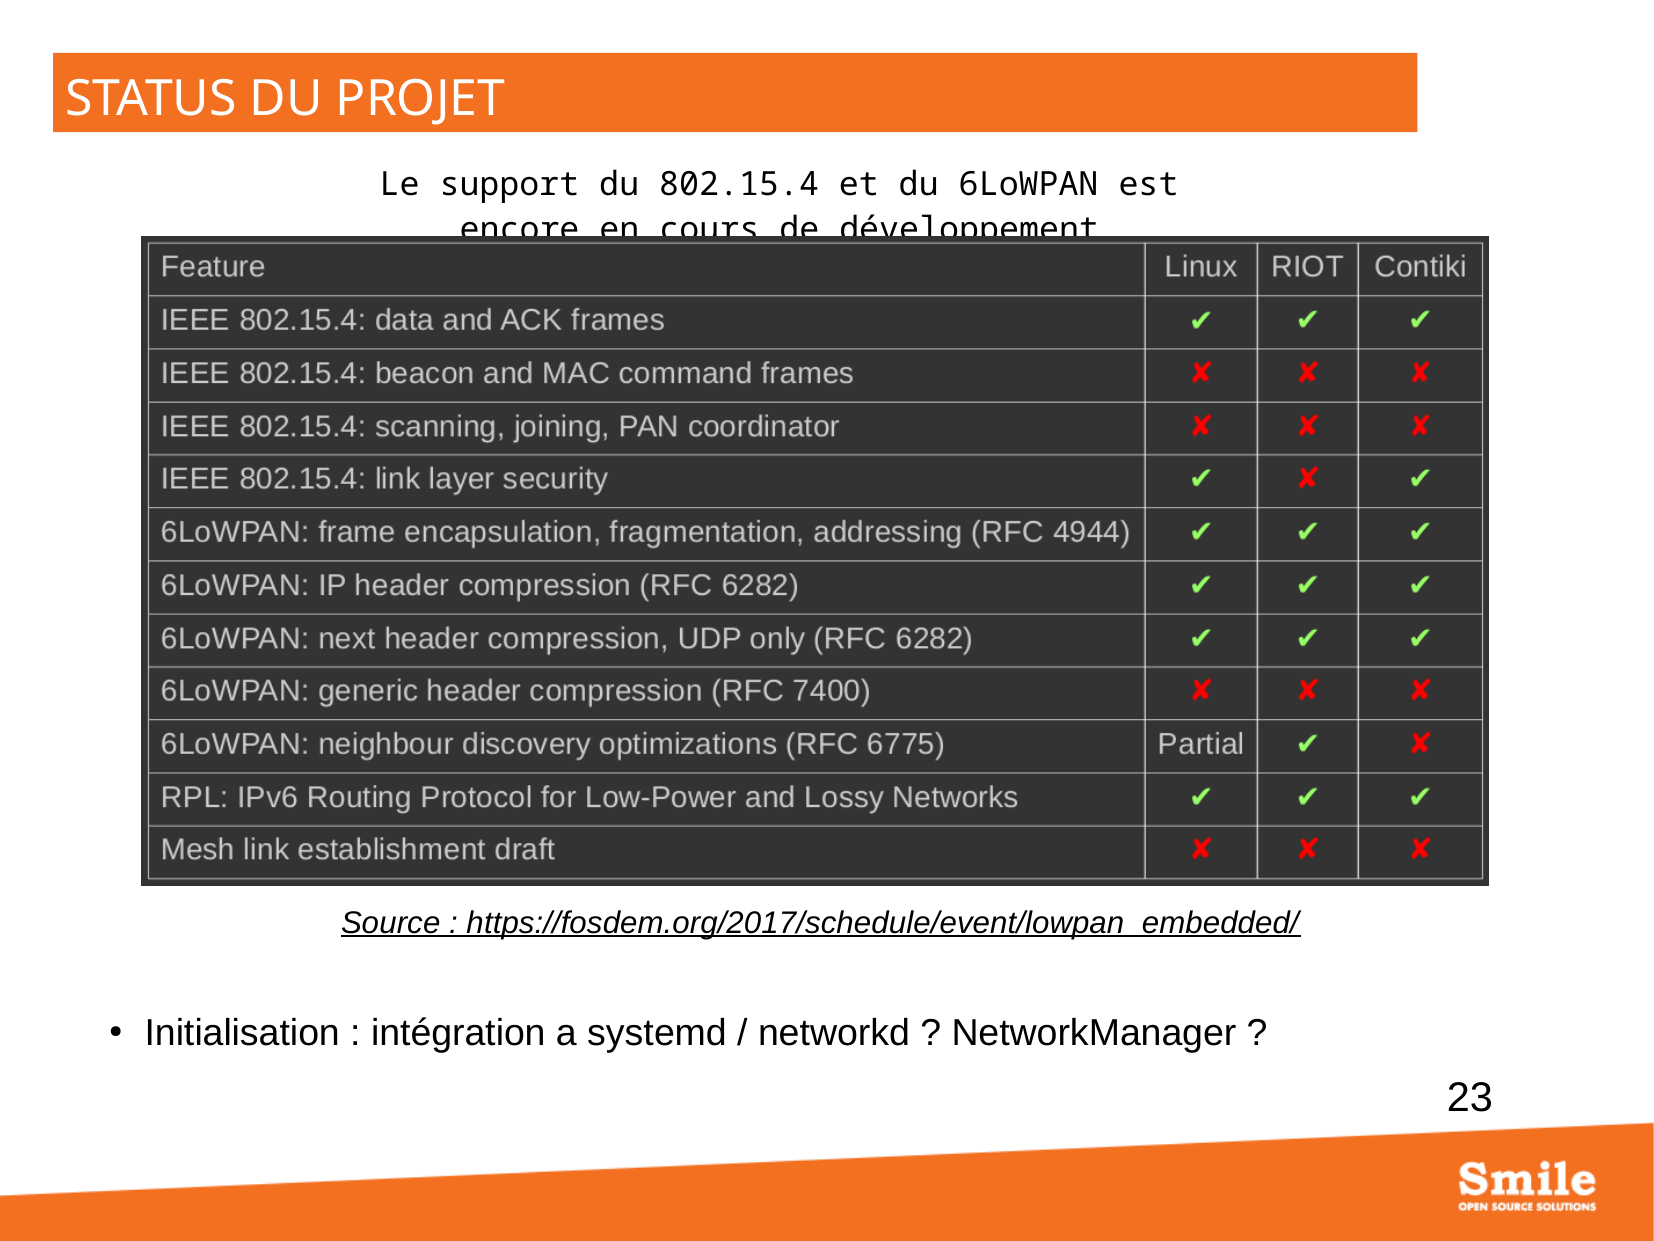

# Status du projet
Le support du 802.15.4 et du 6LoWPAN est encore en cours de développement
Source : https://fosdem.org/2017/schedule/event/lowpan_embedded/
Initialisation : intégration a systemd / networkd ? NetworkManager ?